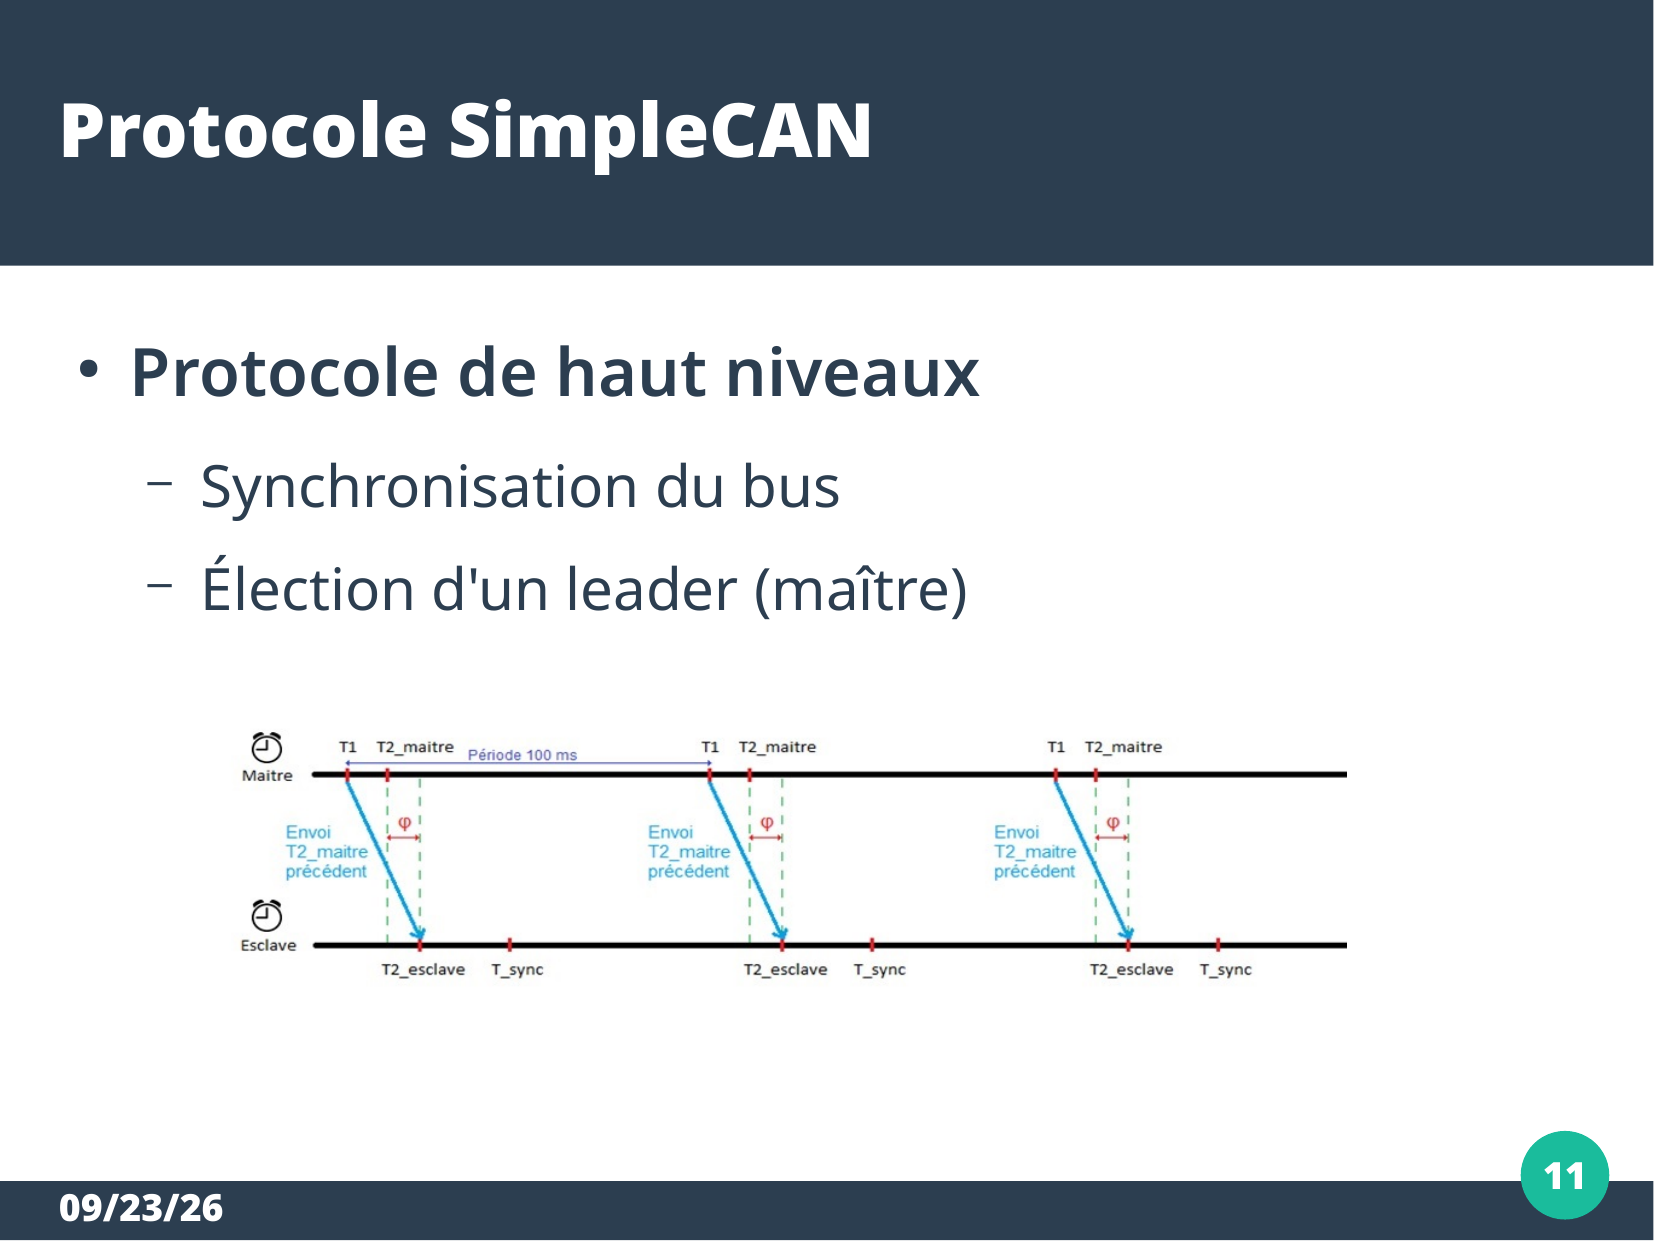

# Protocole SimpleCAN
Protocole de haut niveaux
Synchronisation du bus
Élection d'un leader (maître)
11